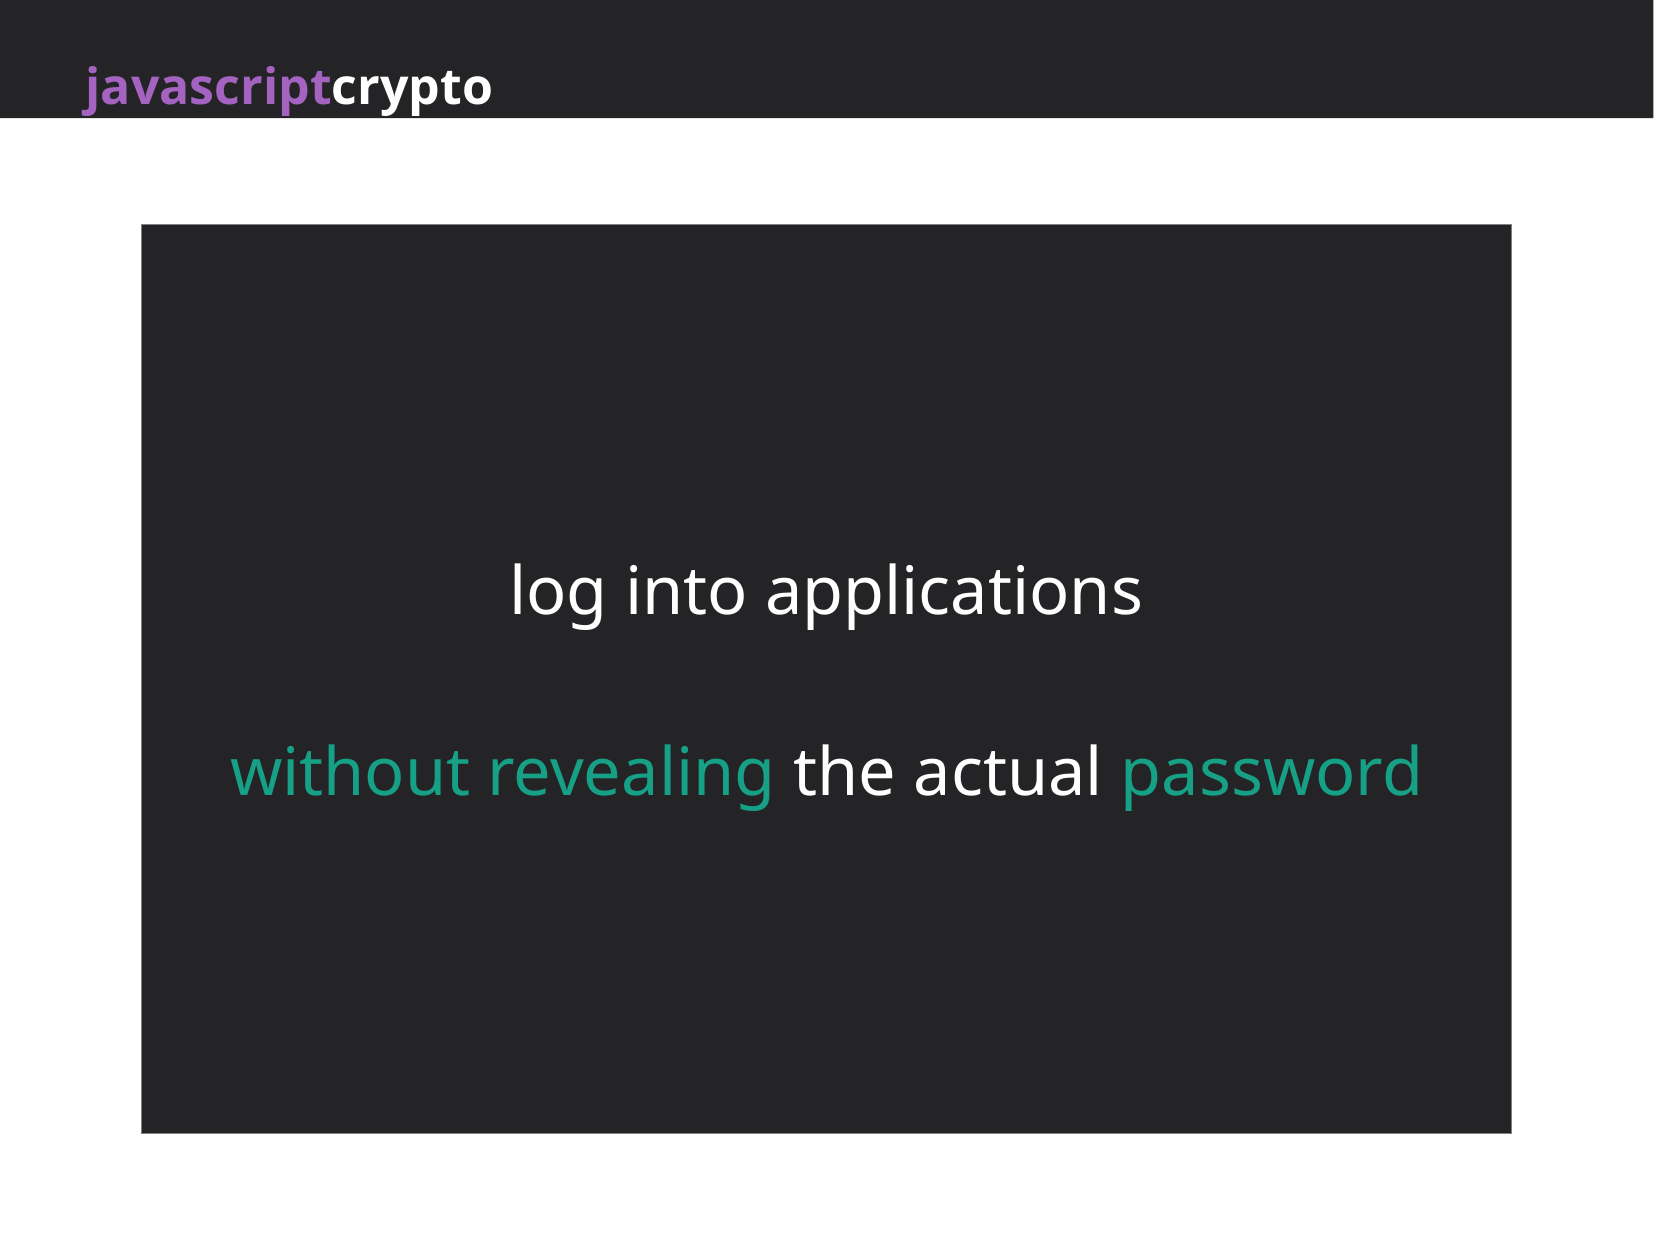

javascriptcrypto
log into applications
without revealing the actual password